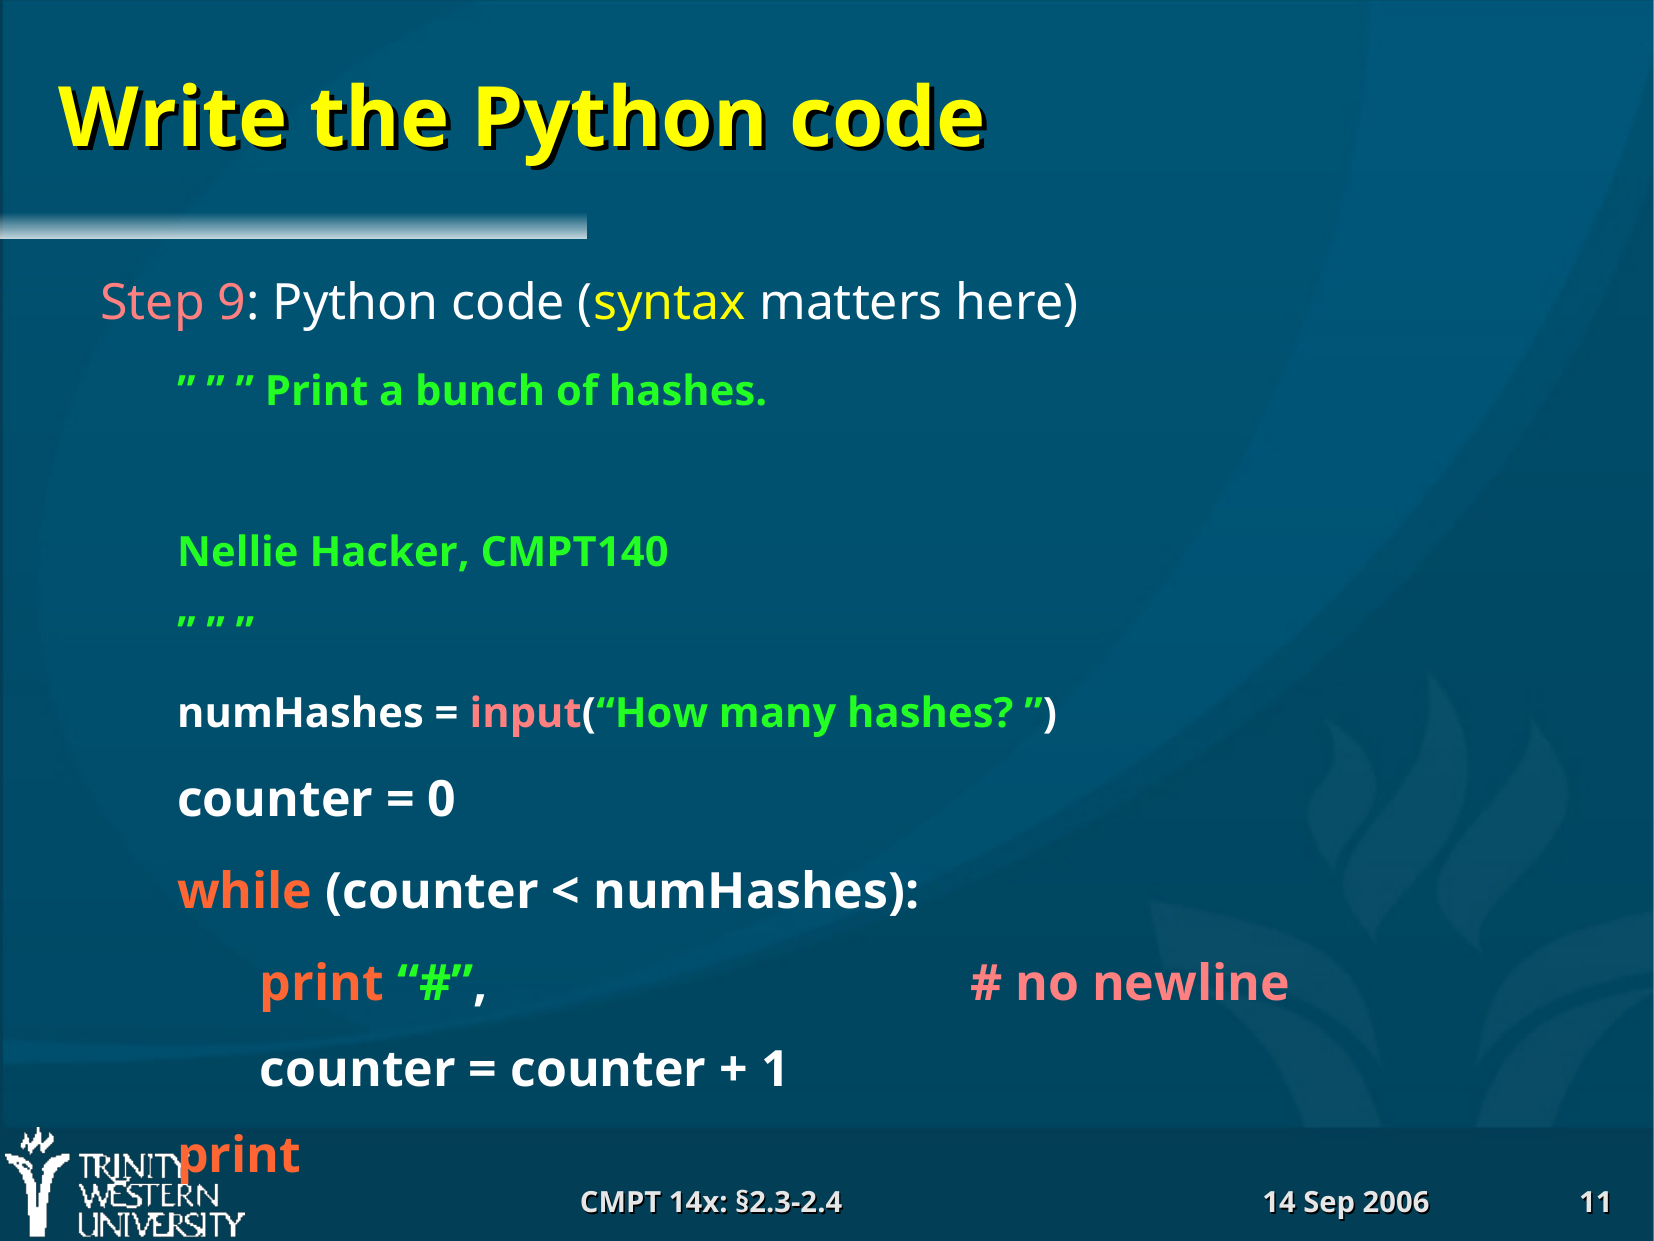

# Write the Python code
Step 9: Python code (syntax matters here)
” ” ” Print a bunch of hashes.
Nellie Hacker, CMPT140
” ” ”
numHashes = input(“How many hashes? ”)
counter = 0
while (counter < numHashes):
print “#”,							# no newline
counter = counter + 1
print
CMPT 14x: §2.3-2.4
14 Sep 2006
11